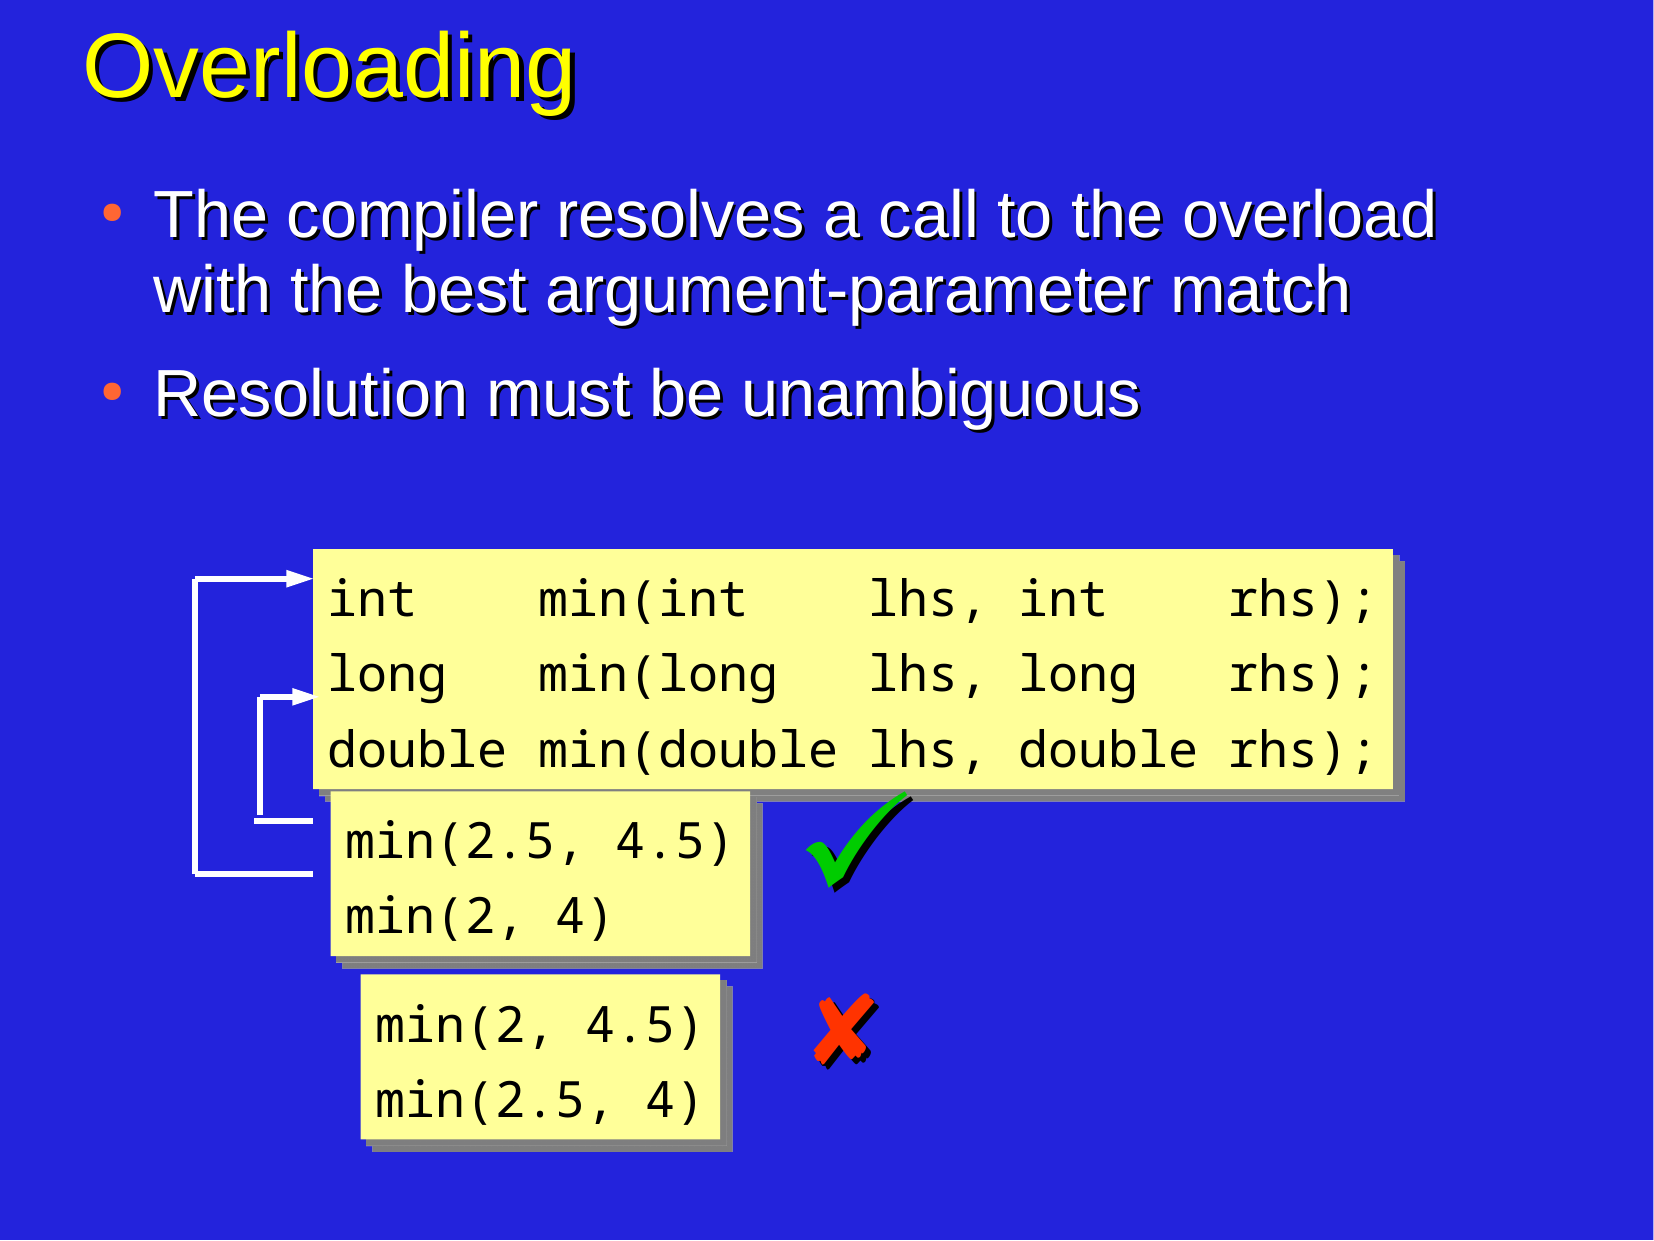

# Overloading
The compiler resolves a call to the overload with the best argument-parameter match
Resolution must be unambiguous
int min(int lhs, int rhs);
long min(long lhs, long rhs);
double min(double lhs, double rhs);

min(2.5, 4.5)
min(2, 4)

min(2, 4.5)
min(2.5, 4)